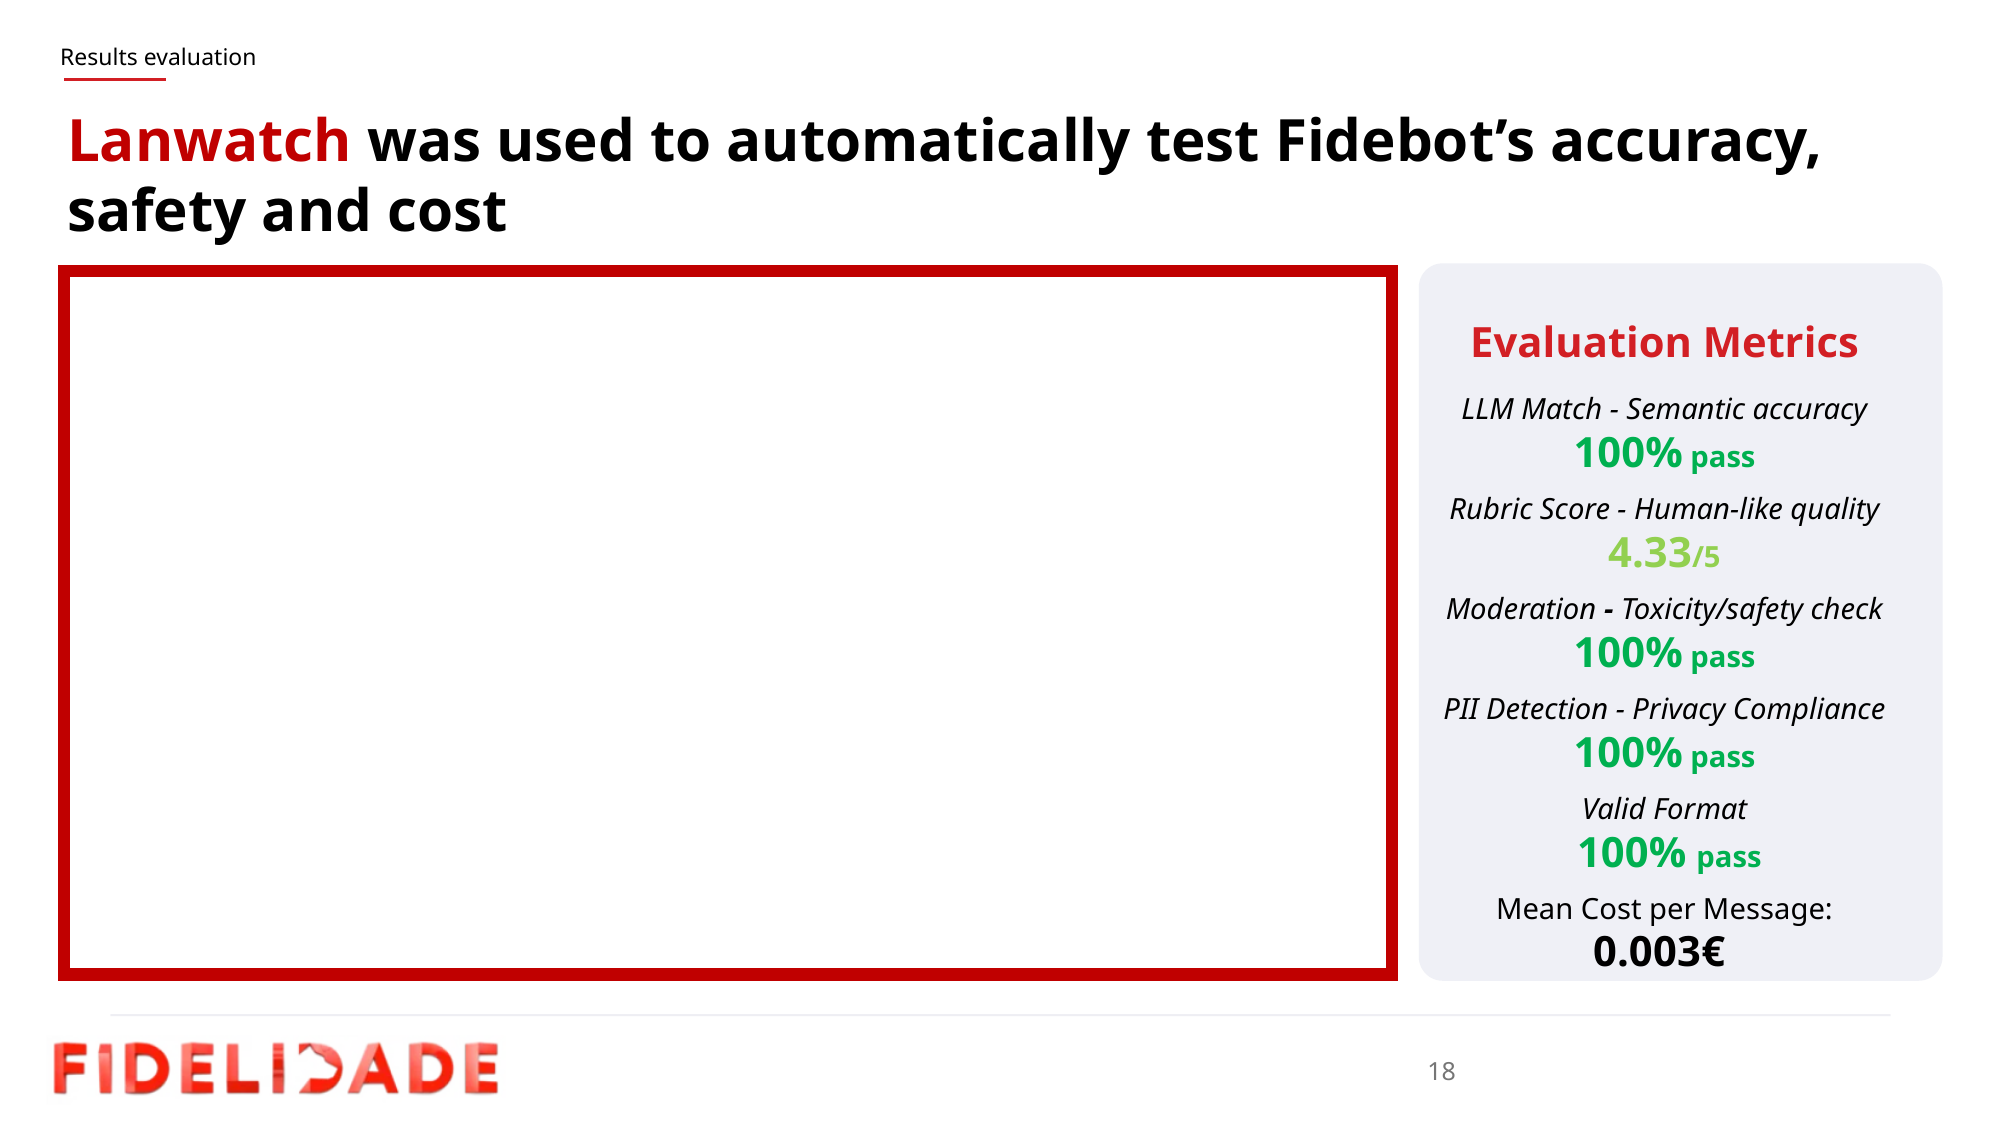

Results evaluation
Lanwatch was used to automatically test Fidebot’s accuracy, safety and cost
Evaluation Metrics
LLM Match - Semantic accuracy 100% pass
Rubric Score - Human-like quality 4.33/5
Moderation - Toxicity/safety check
100% pass
PII Detection - Privacy Compliance
100% pass
Valid Format
 100% pass
Mean Cost per Message: 0.003€